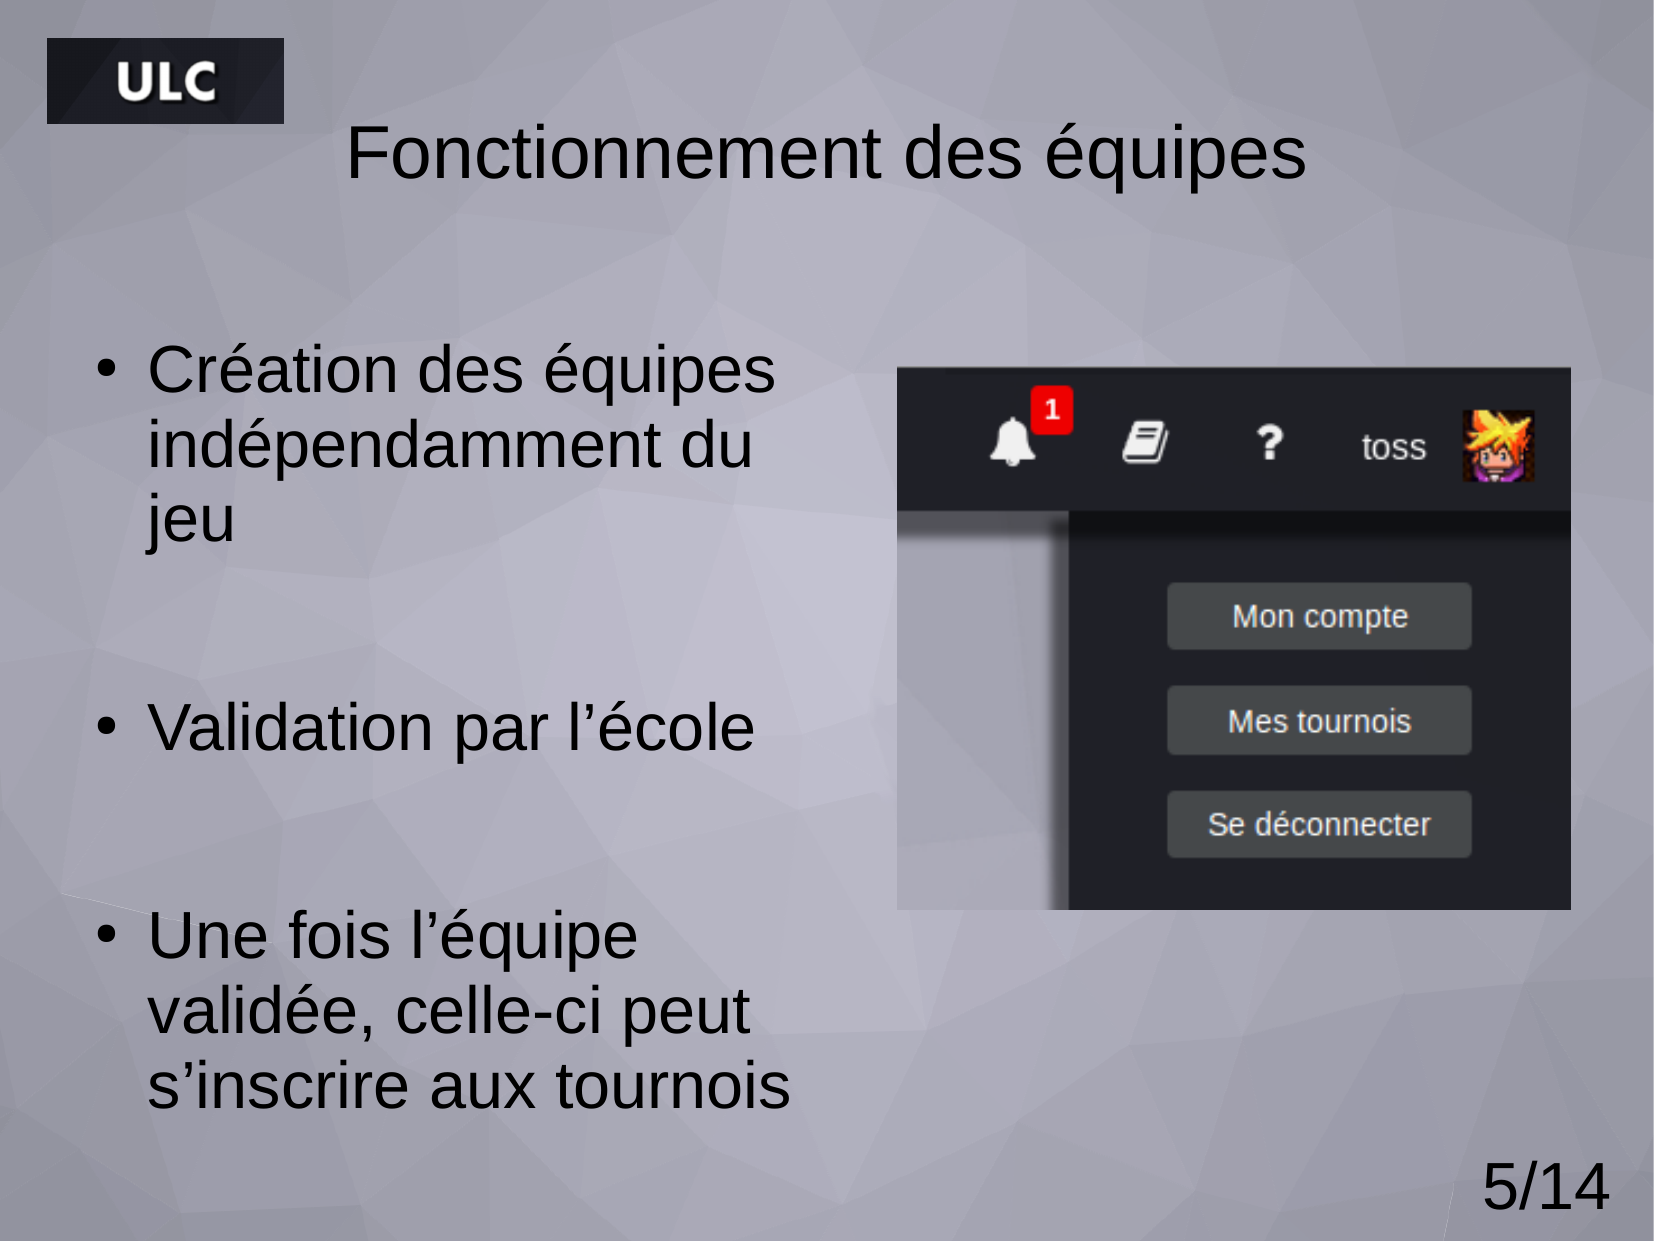

# Fonctionnement des équipes
Création des équipes indépendamment du jeu
Validation par l’école
Une fois l’équipe validée, celle-ci peut s’inscrire aux tournois
5/14